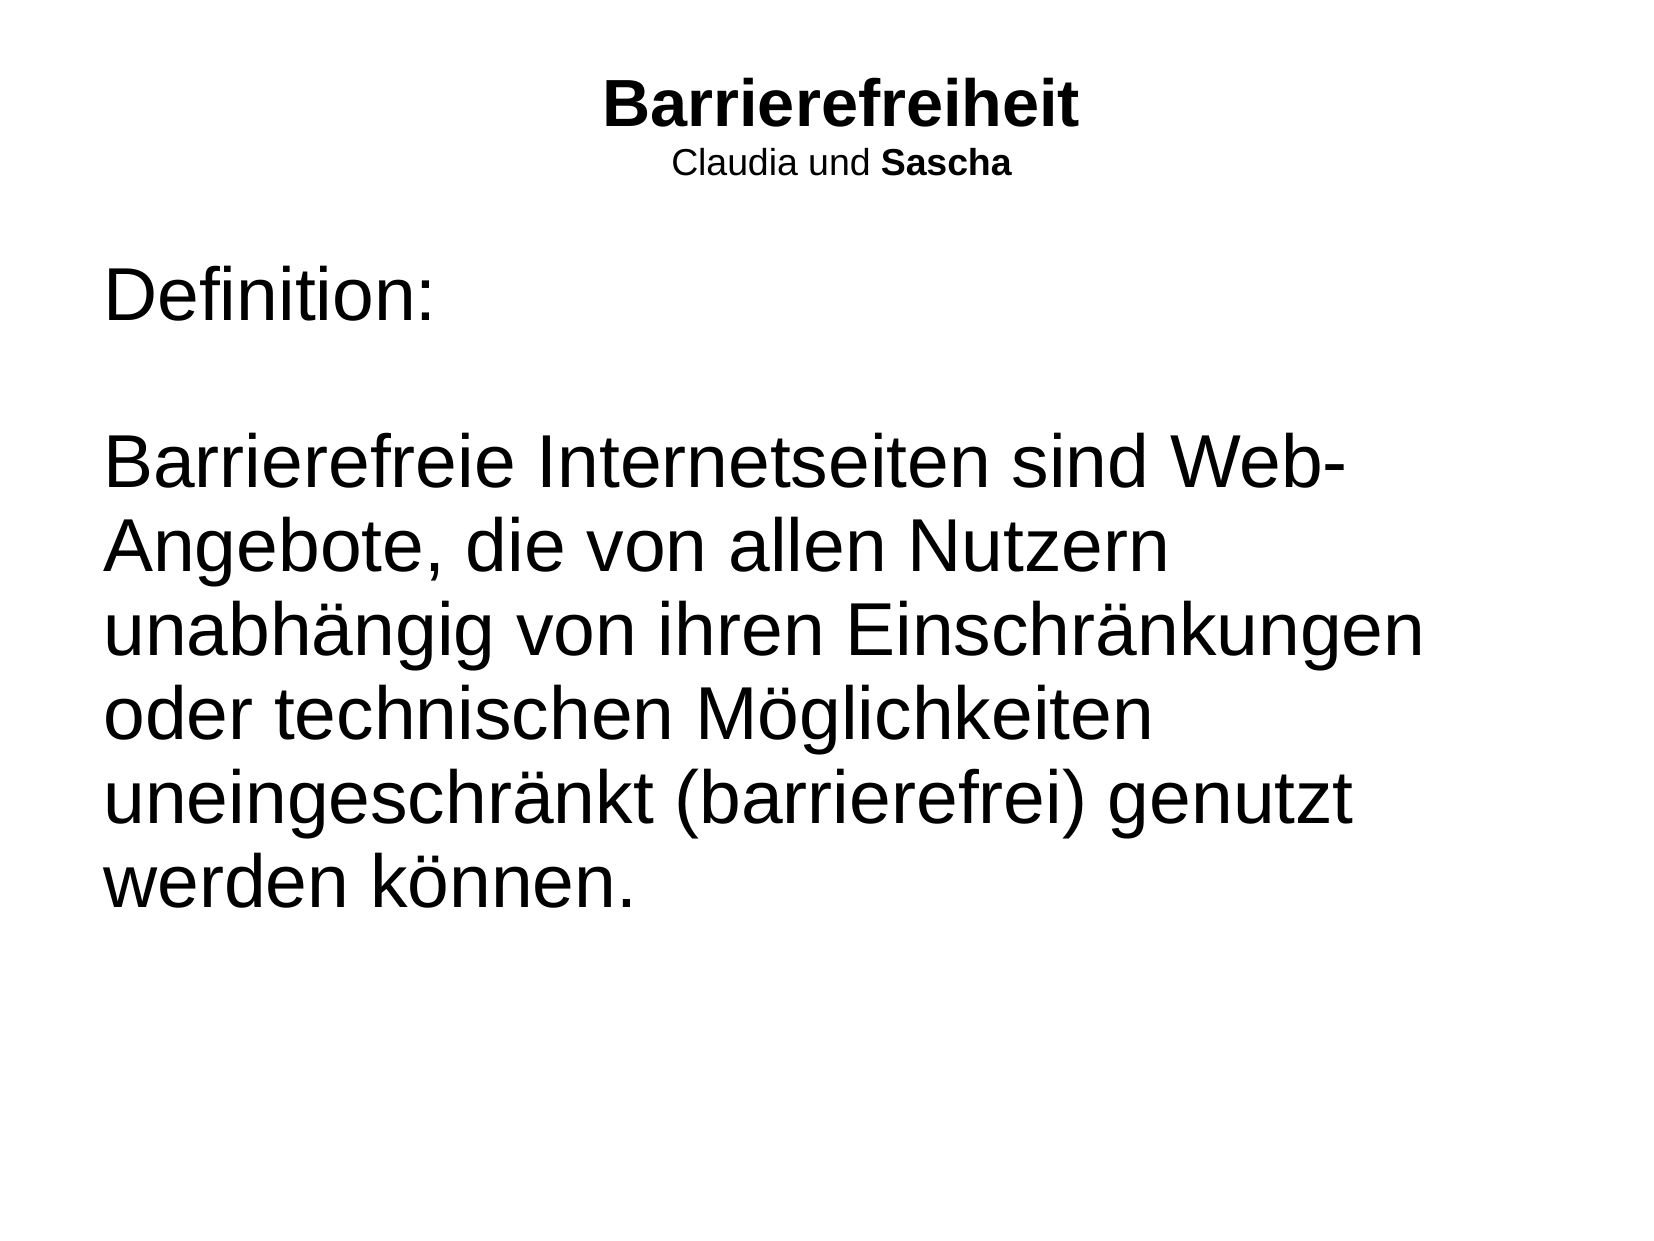

Barrierefreiheit
Claudia und Sascha
Definition:
Barrierefreie Internetseiten sind Web-Angebote, die von allen Nutzern unabhängig von ihren Einschränkungen oder technischen Möglichkeiten uneingeschränkt (barrierefrei) genutzt werden können.